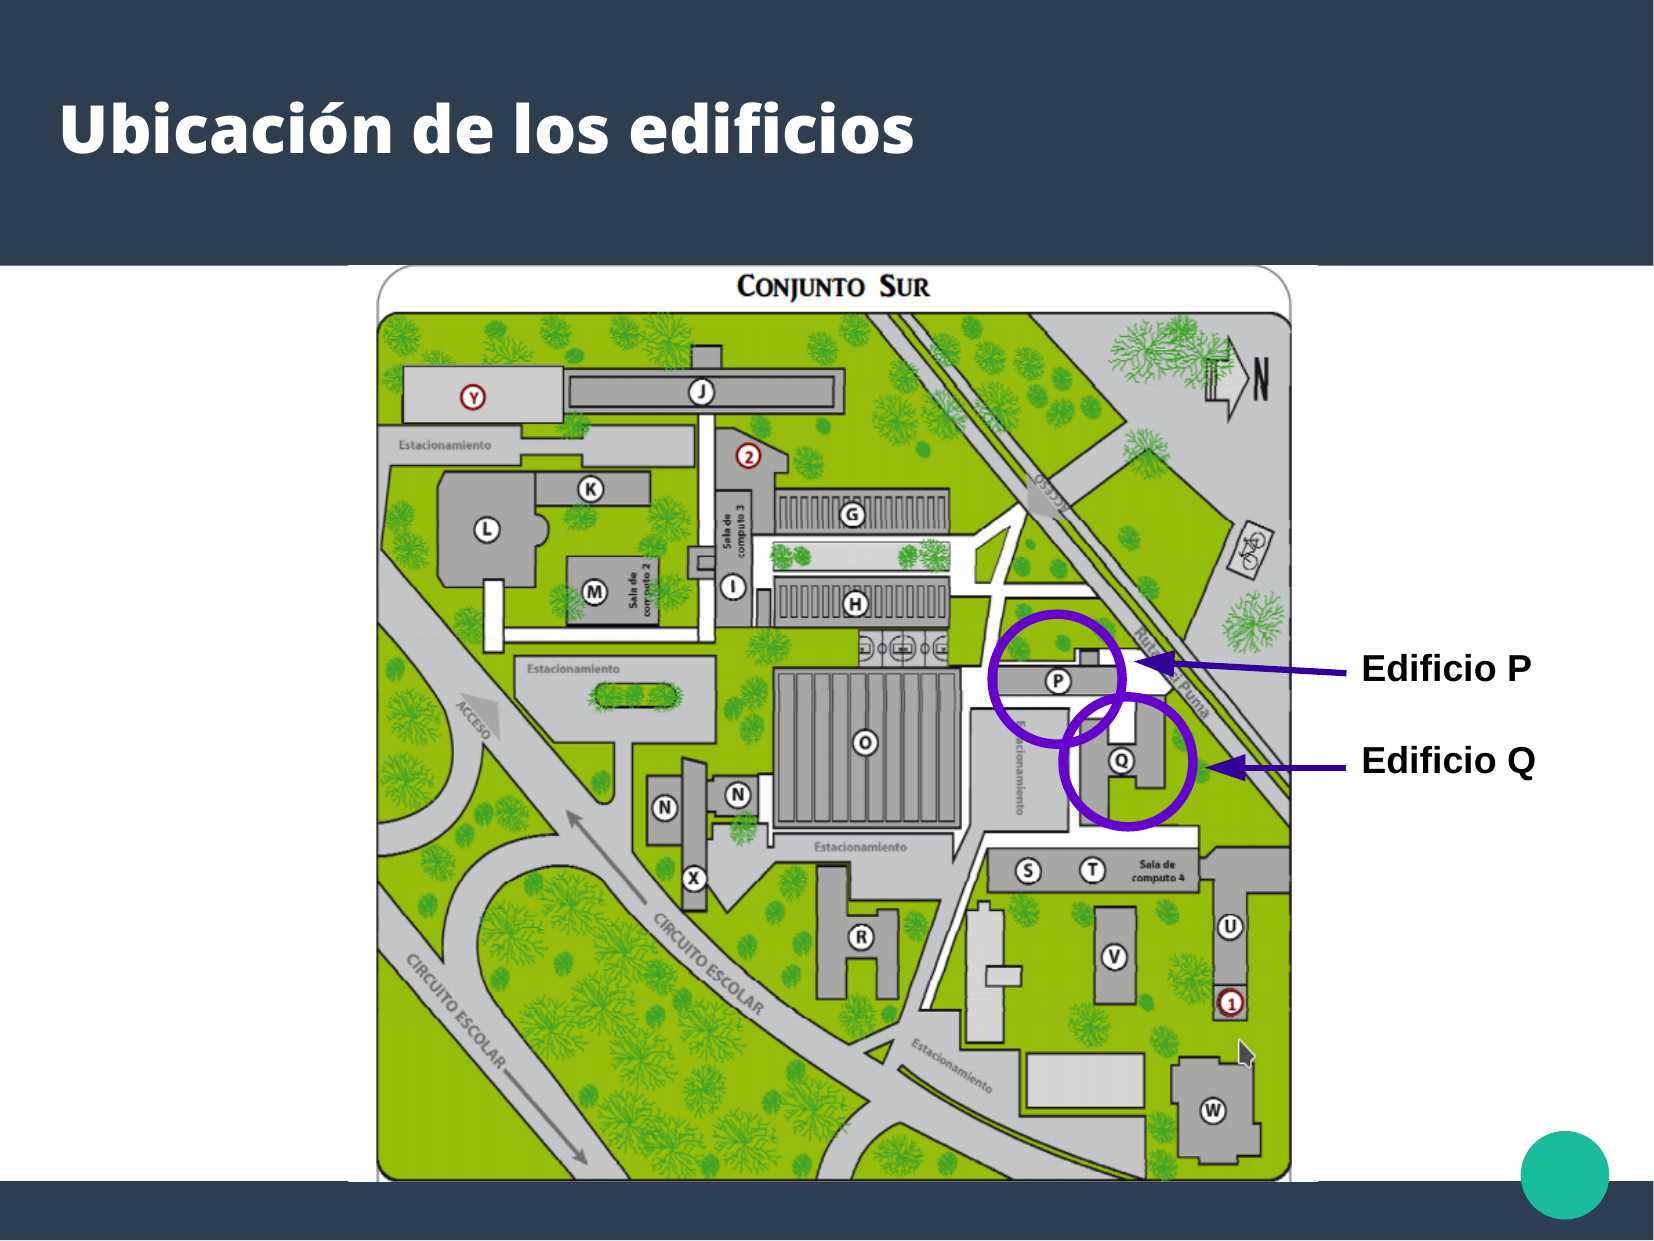

# Ubicación de los edificios
Edificio P
Edificio Q